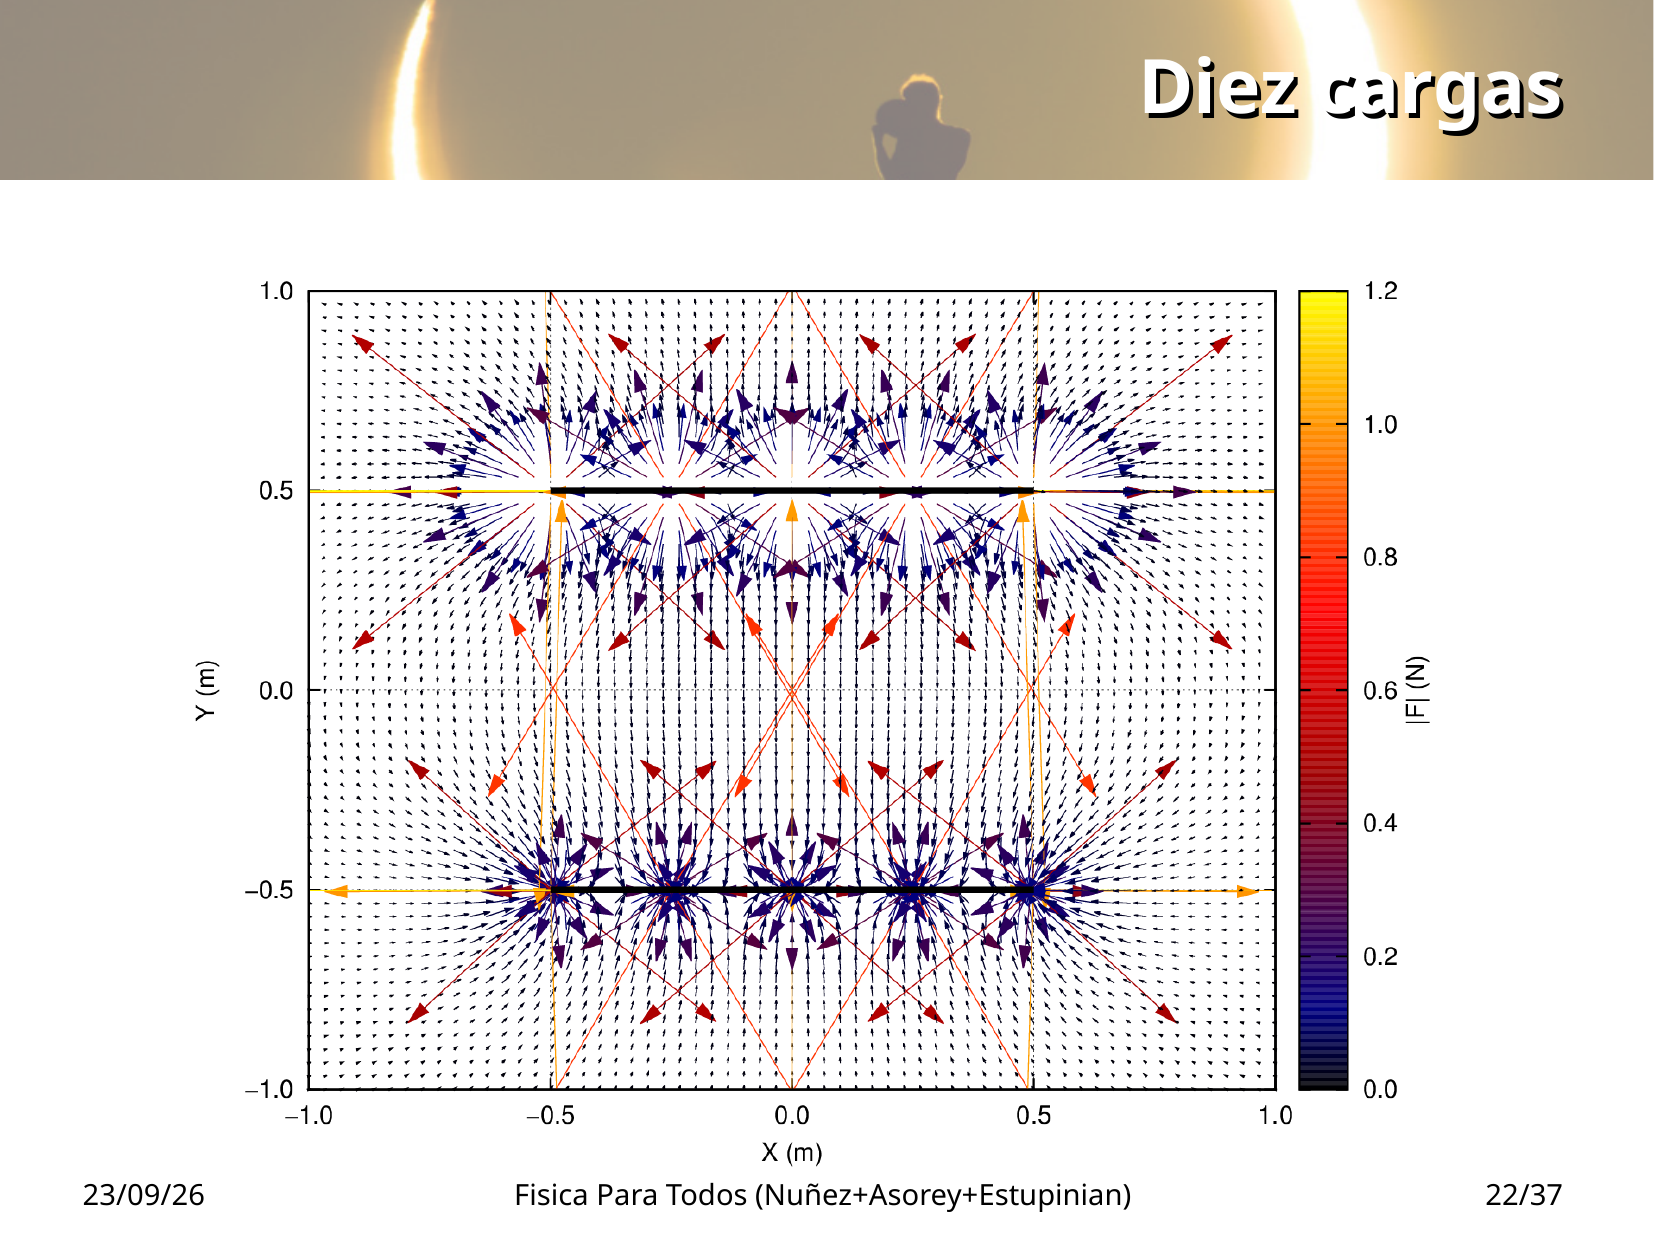

# Diez cargas
Fisica Para Todos (Nuñez+Asorey+Estupinian)
22